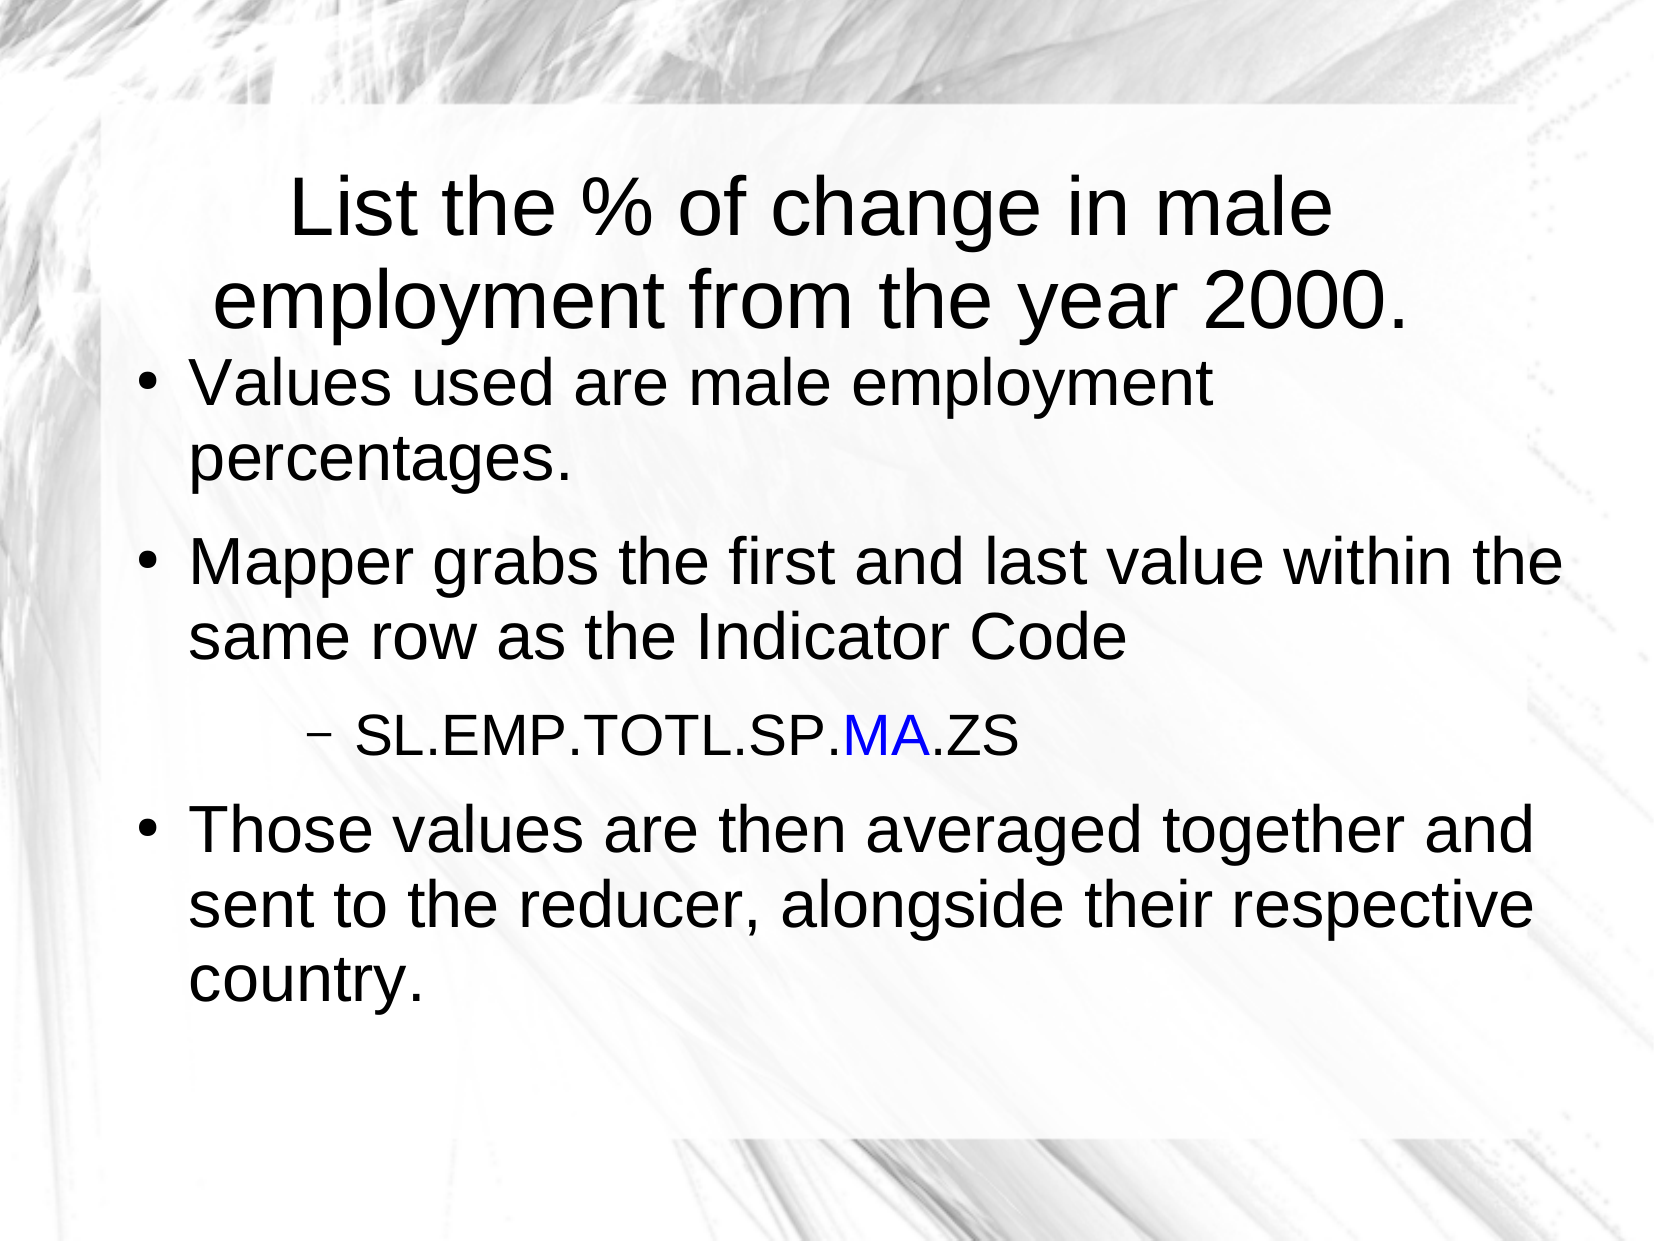

# List the % of change in male employment from the year 2000.
Values used are male employment percentages.
Mapper grabs the first and last value within the same row as the Indicator Code
SL.EMP.TOTL.SP.MA.ZS
Those values are then averaged together and sent to the reducer, alongside their respective country.